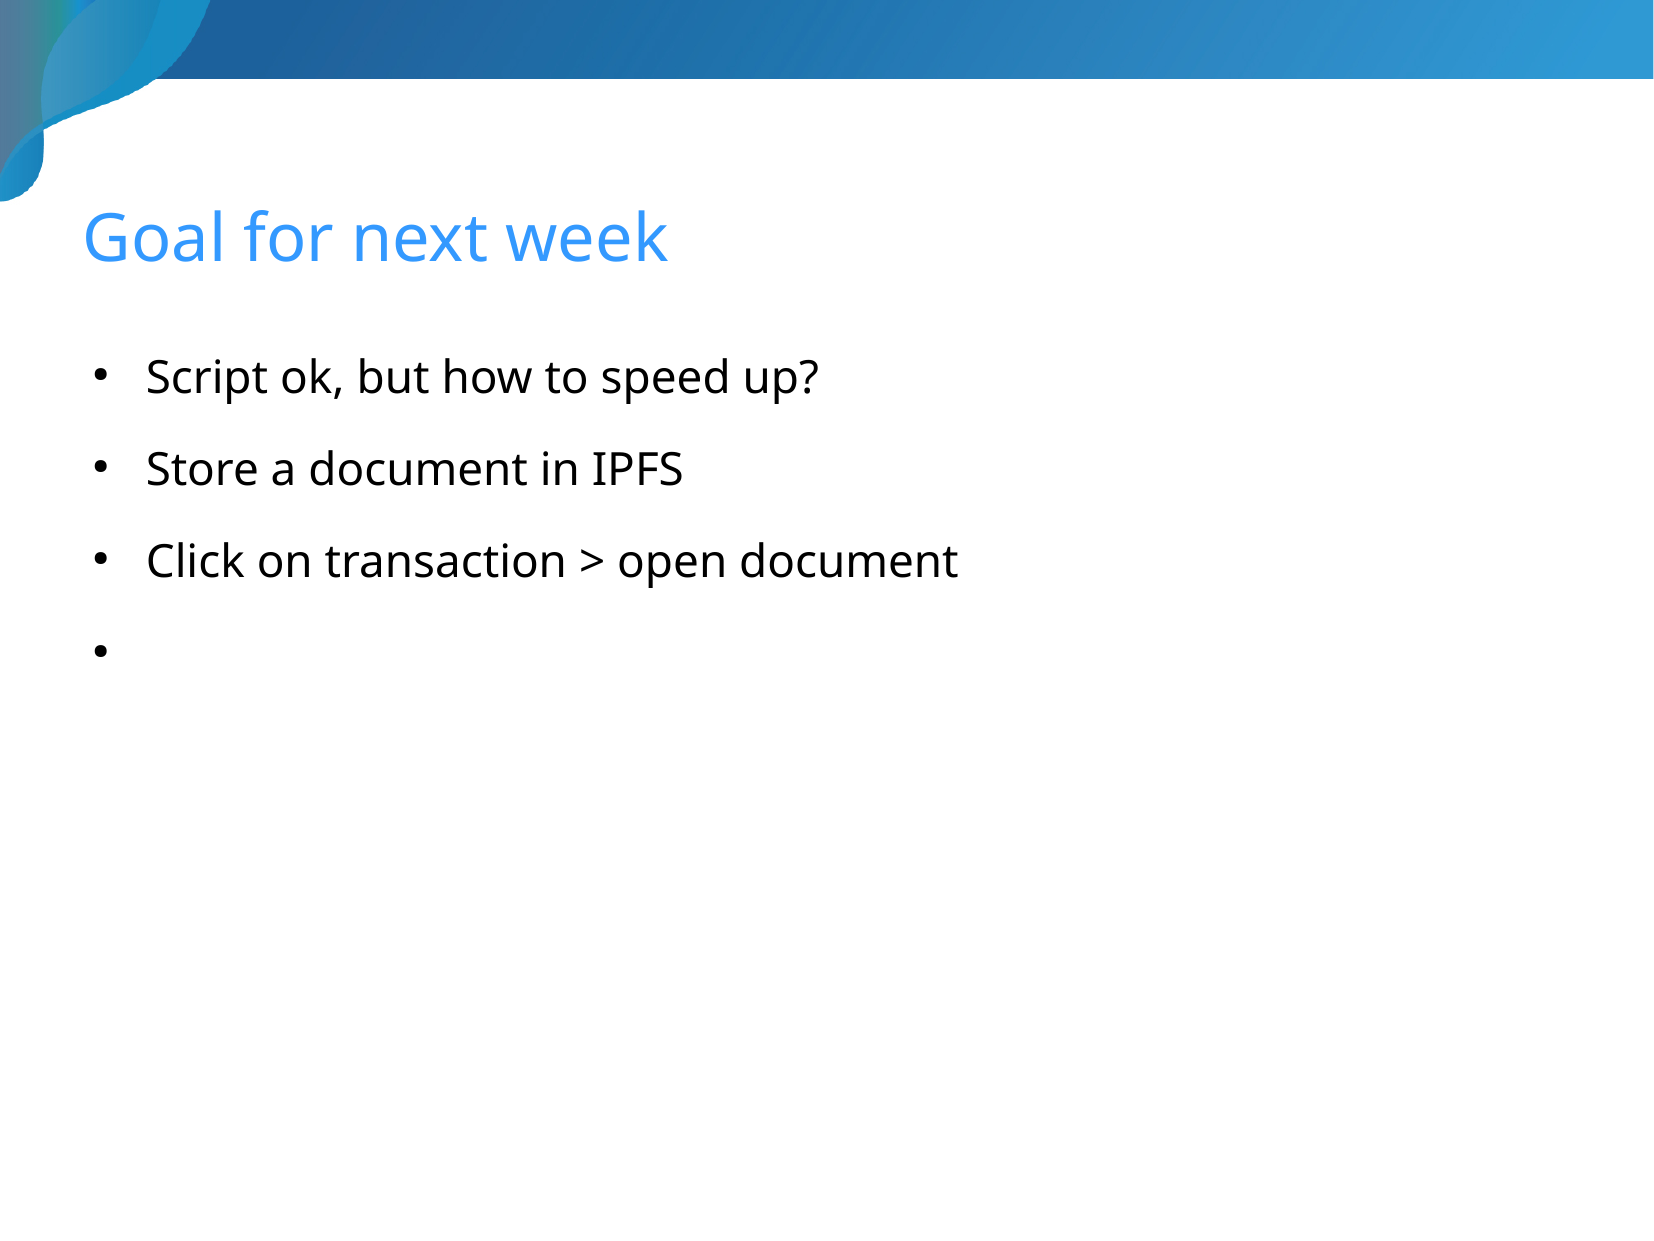

# Goal for next week
Script ok, but how to speed up?
Store a document in IPFS
Click on transaction > open document